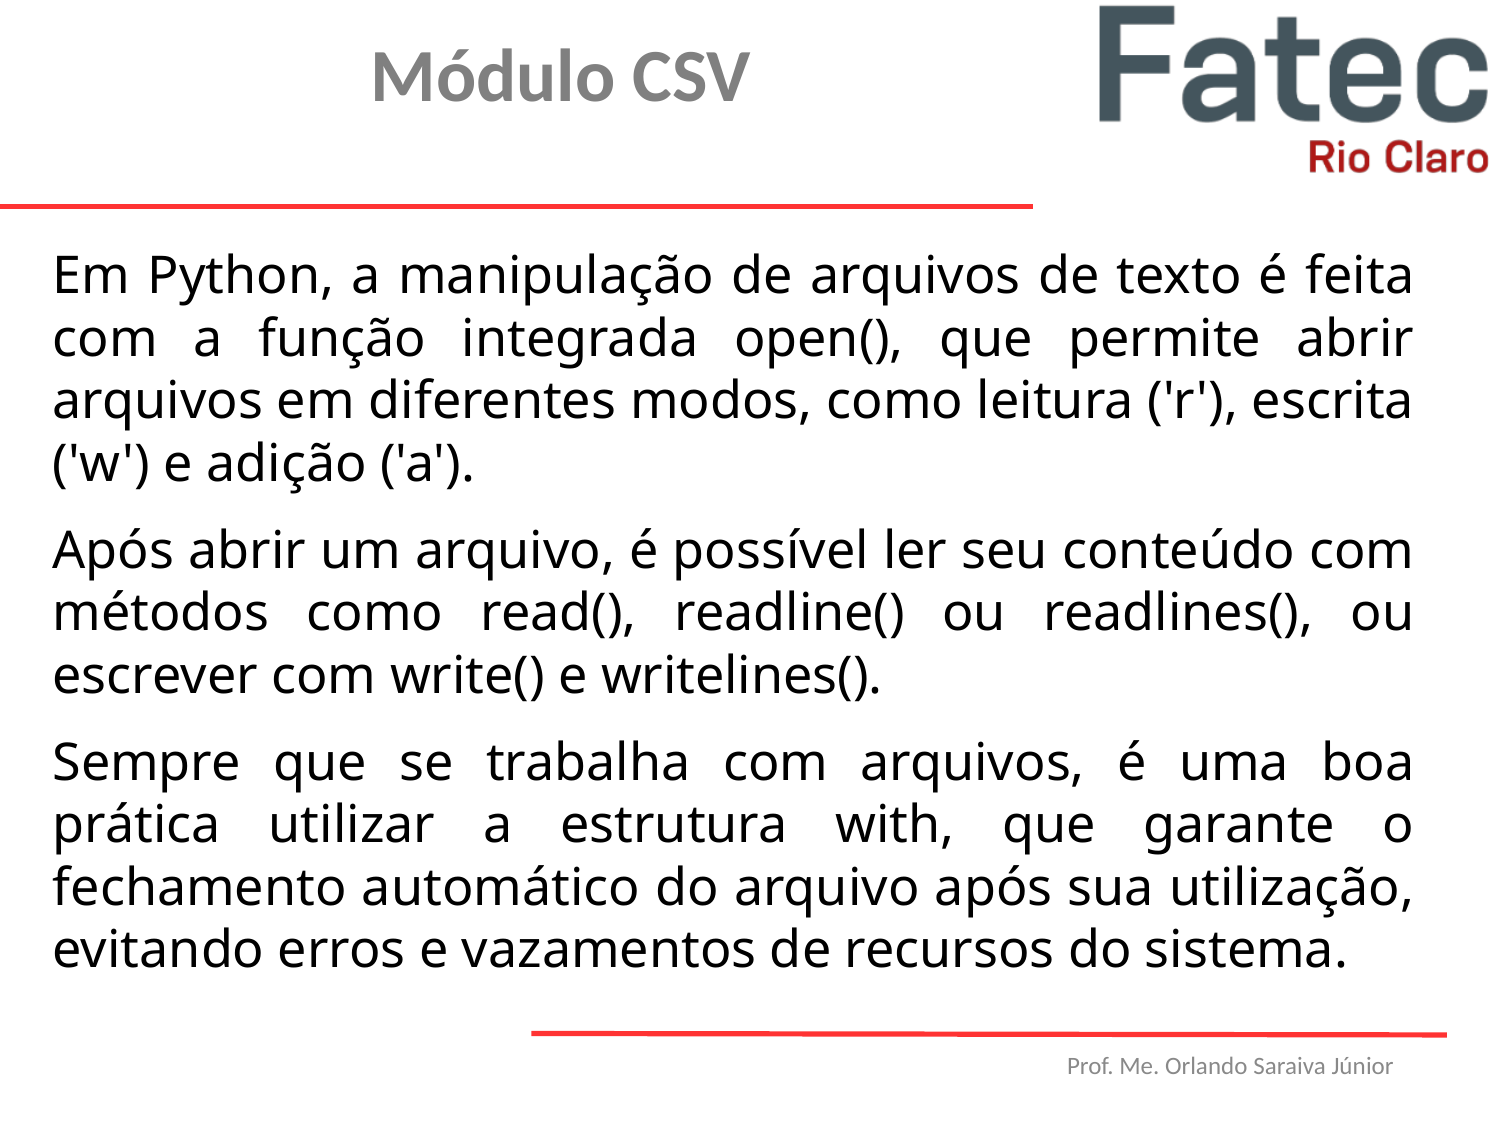

Módulo CSV
# Em Python, a manipulação de arquivos de texto é feita com a função integrada open(), que permite abrir arquivos em diferentes modos, como leitura ('r'), escrita ('w') e adição ('a').
Após abrir um arquivo, é possível ler seu conteúdo com métodos como read(), readline() ou readlines(), ou escrever com write() e writelines().
Sempre que se trabalha com arquivos, é uma boa prática utilizar a estrutura with, que garante o fechamento automático do arquivo após sua utilização, evitando erros e vazamentos de recursos do sistema.